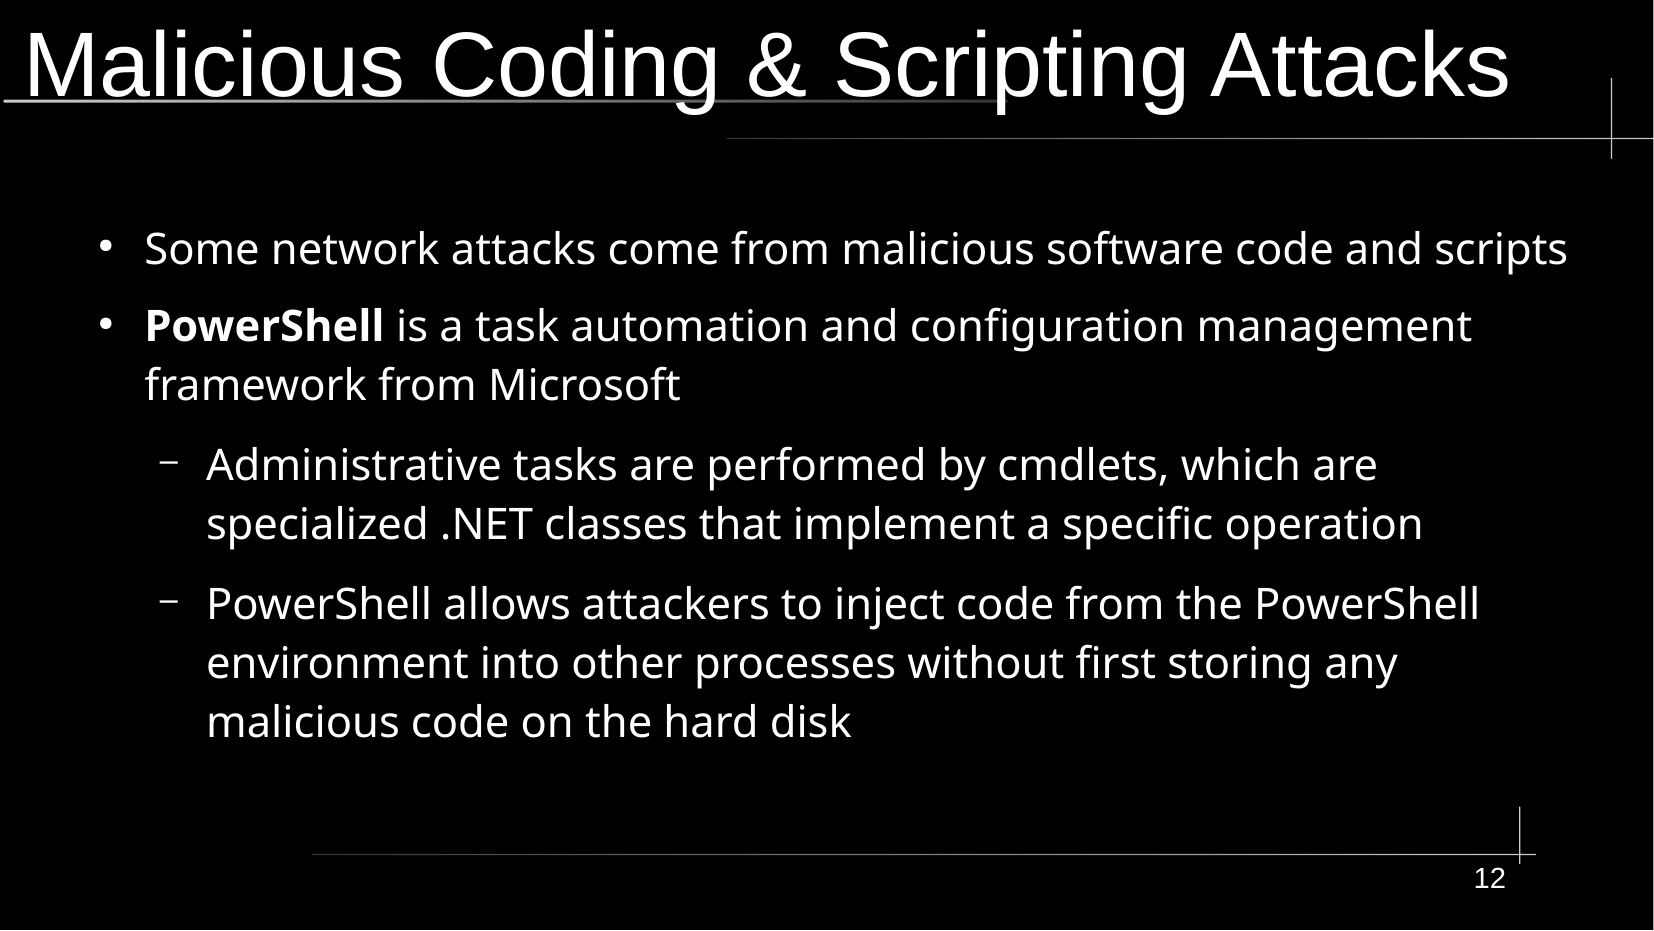

# Malicious Coding & Scripting Attacks
Some network attacks come from malicious software code and scripts
PowerShell is a task automation and configuration management framework from Microsoft
Administrative tasks are performed by cmdlets, which are specialized .NET classes that implement a specific operation
PowerShell allows attackers to inject code from the PowerShell environment into other processes without first storing any malicious code on the hard disk
12